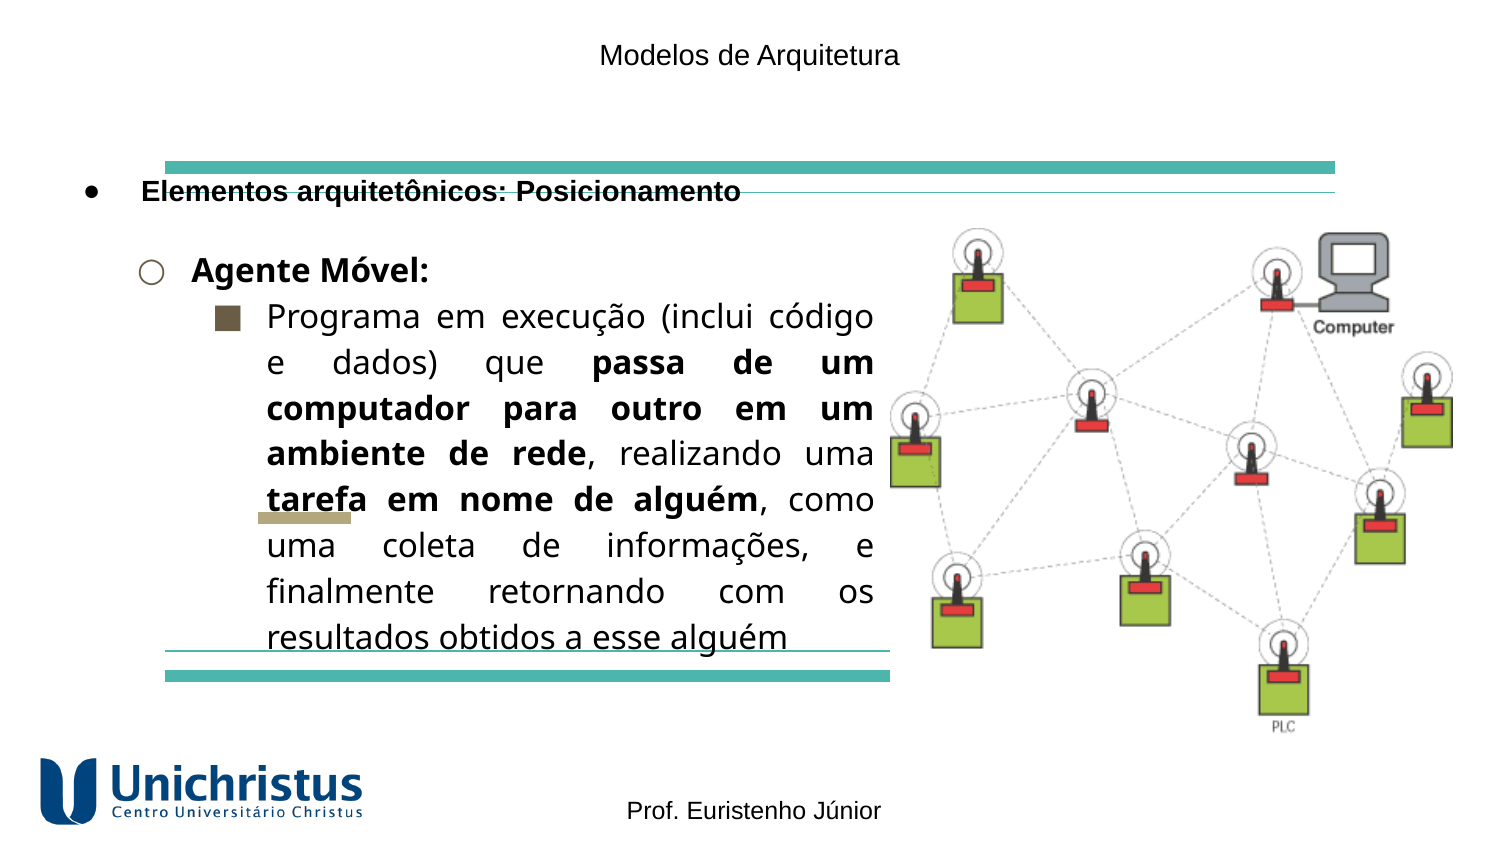

# Modelos de Arquitetura
Elementos arquitetônicos: Posicionamento
Agente Móvel:
Programa em execução (inclui código e dados) que passa de um computador para outro em um ambiente de rede, realizando uma tarefa em nome de alguém, como uma coleta de informações, e finalmente retornando com os resultados obtidos a esse alguém